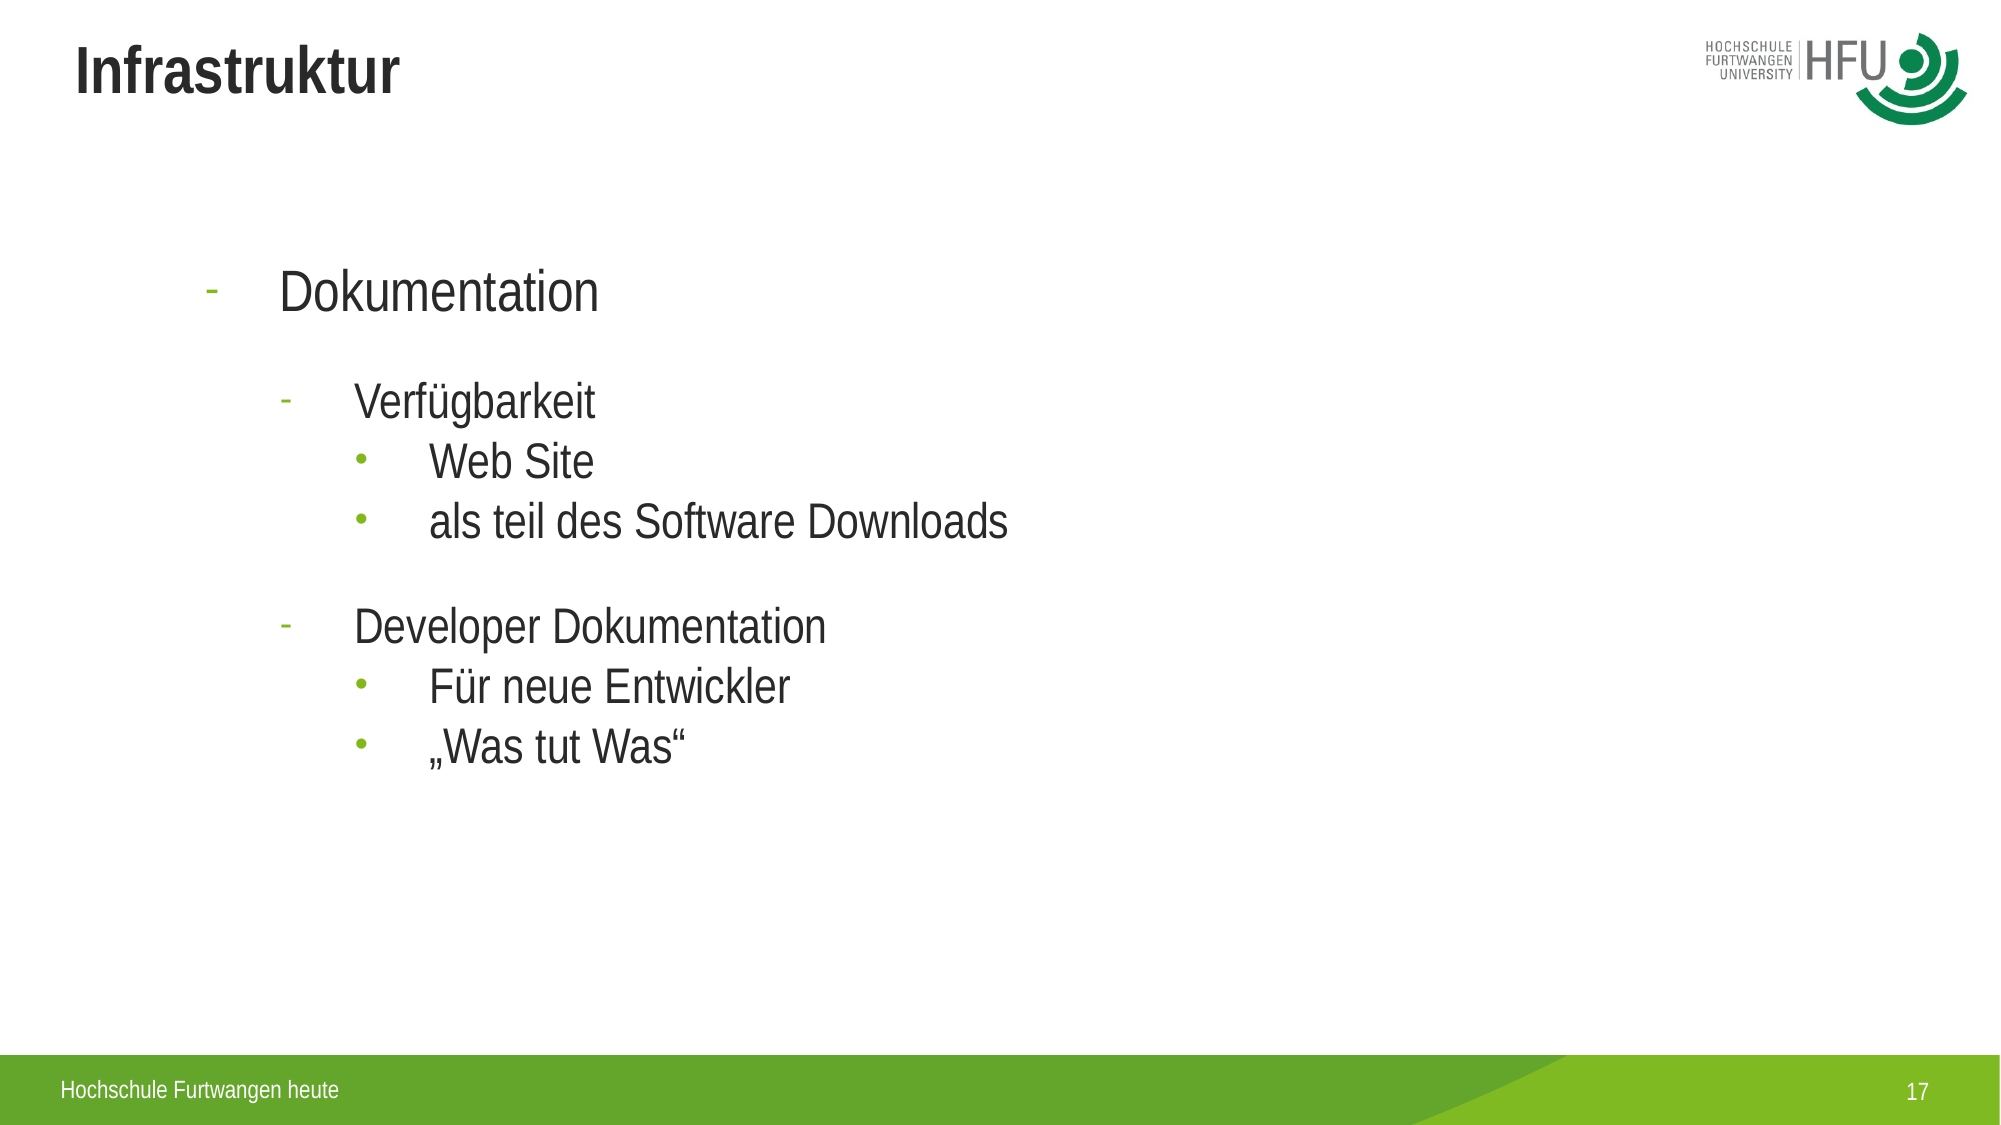

Infrastruktur
Dokumentation
Verfügbarkeit
Web Site
als teil des Software Downloads
Developer Dokumentation
Für neue Entwickler
„Was tut Was“
Hochschule Furtwangen heute